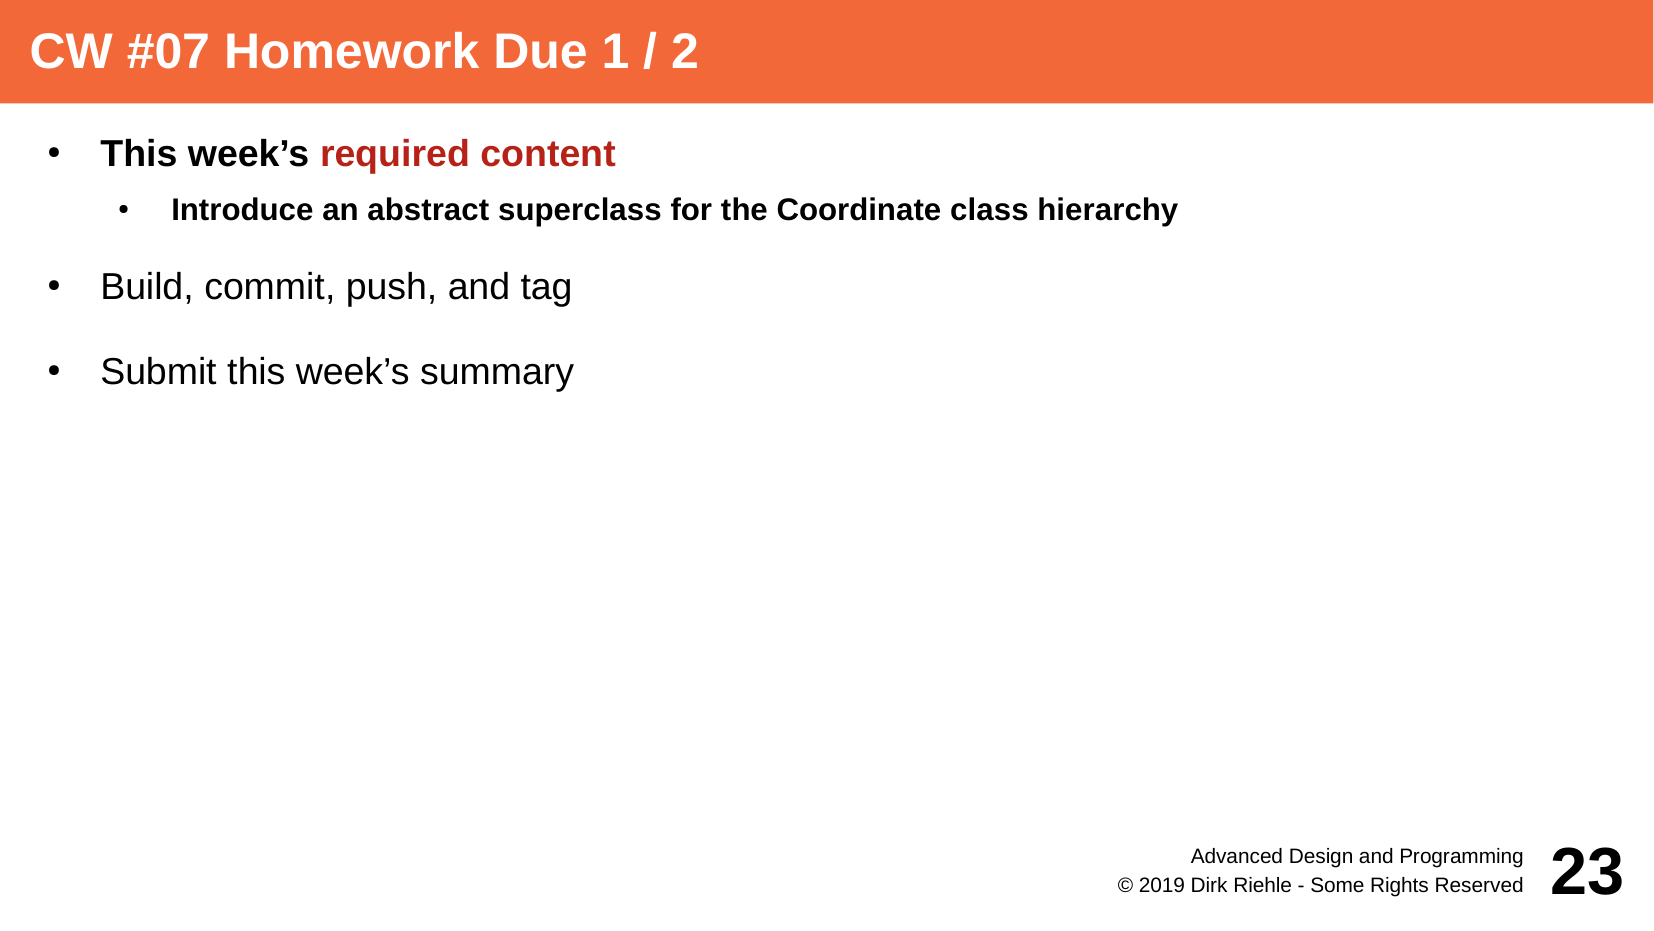

# CW #07 Homework Due 1 / 2
This week’s required content
Introduce an abstract superclass for the Coordinate class hierarchy
Build, commit, push, and tag
Submit this week’s summary
Advanced Design and Programming
23
© 2019 Dirk Riehle - Some Rights Reserved